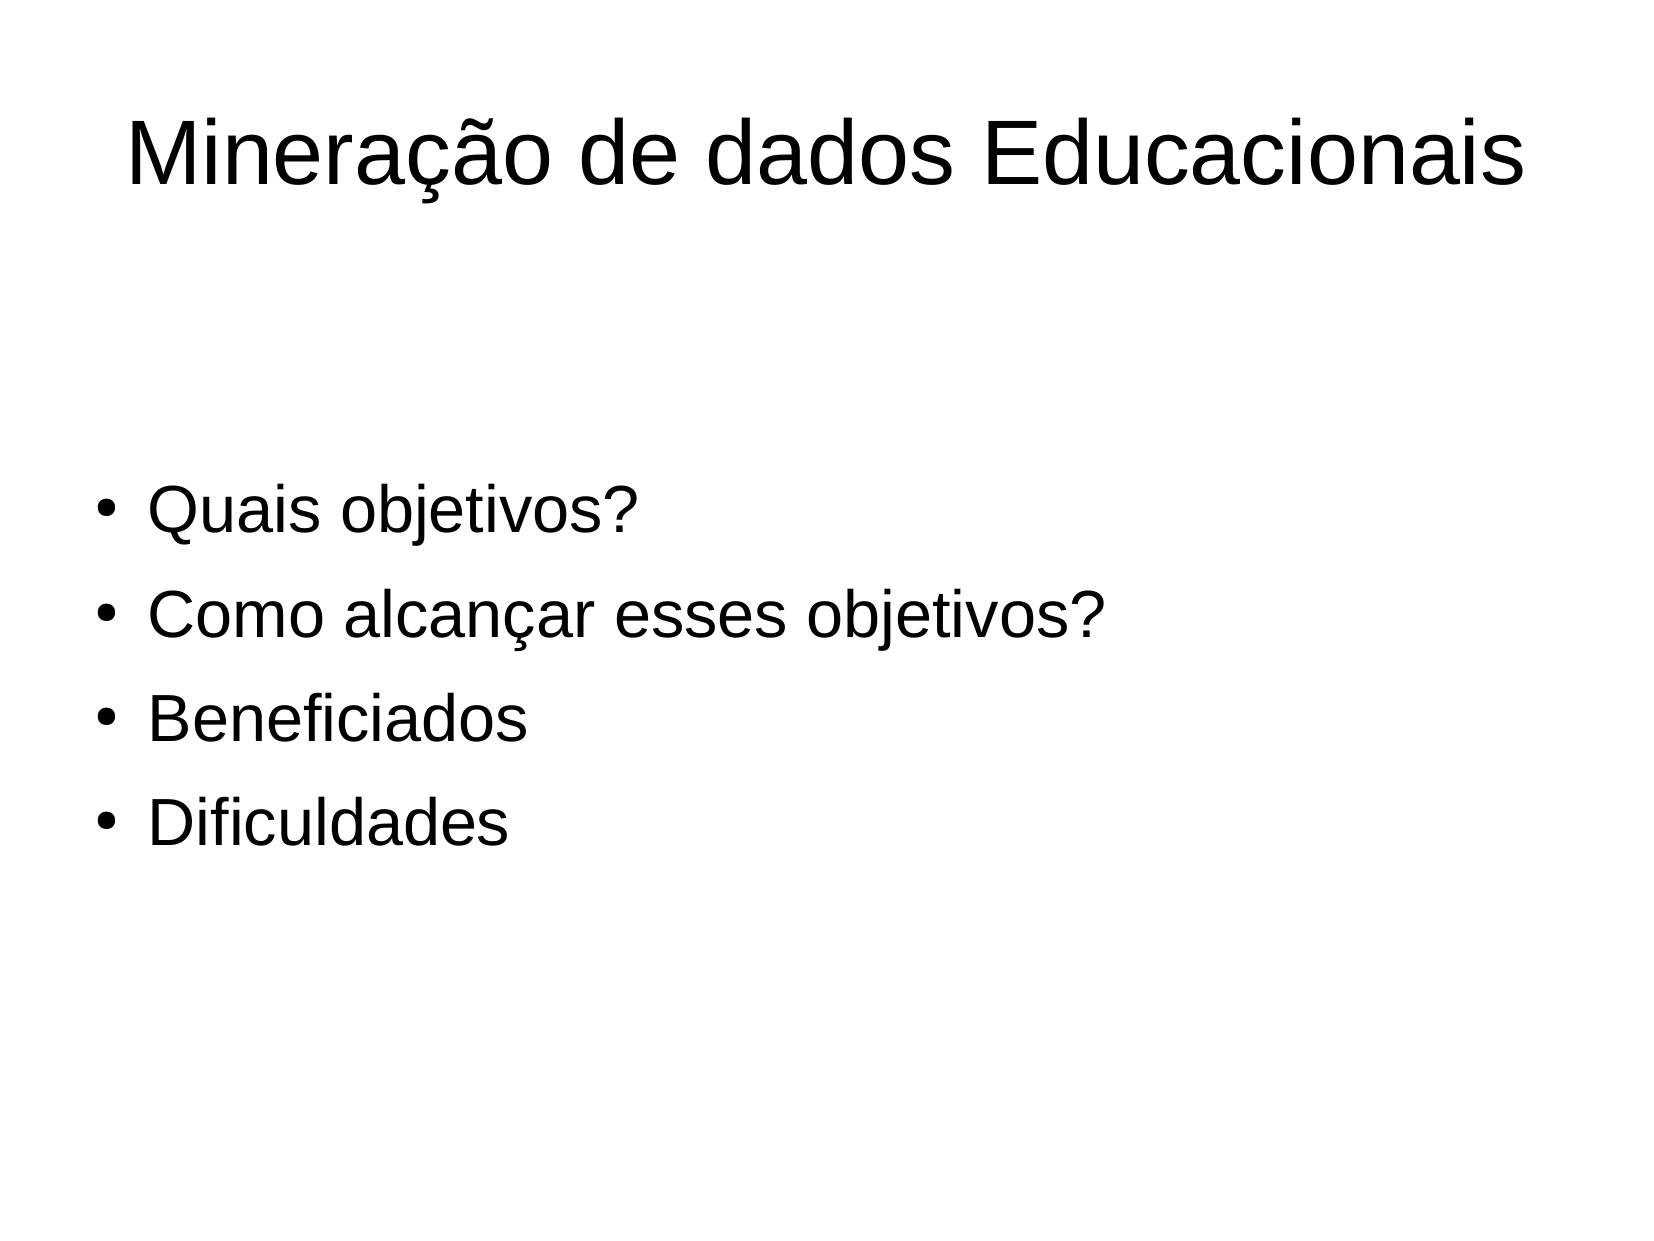

# Mineração de dados Educacionais
Quais objetivos?
Como alcançar esses objetivos?
Beneficiados
Dificuldades